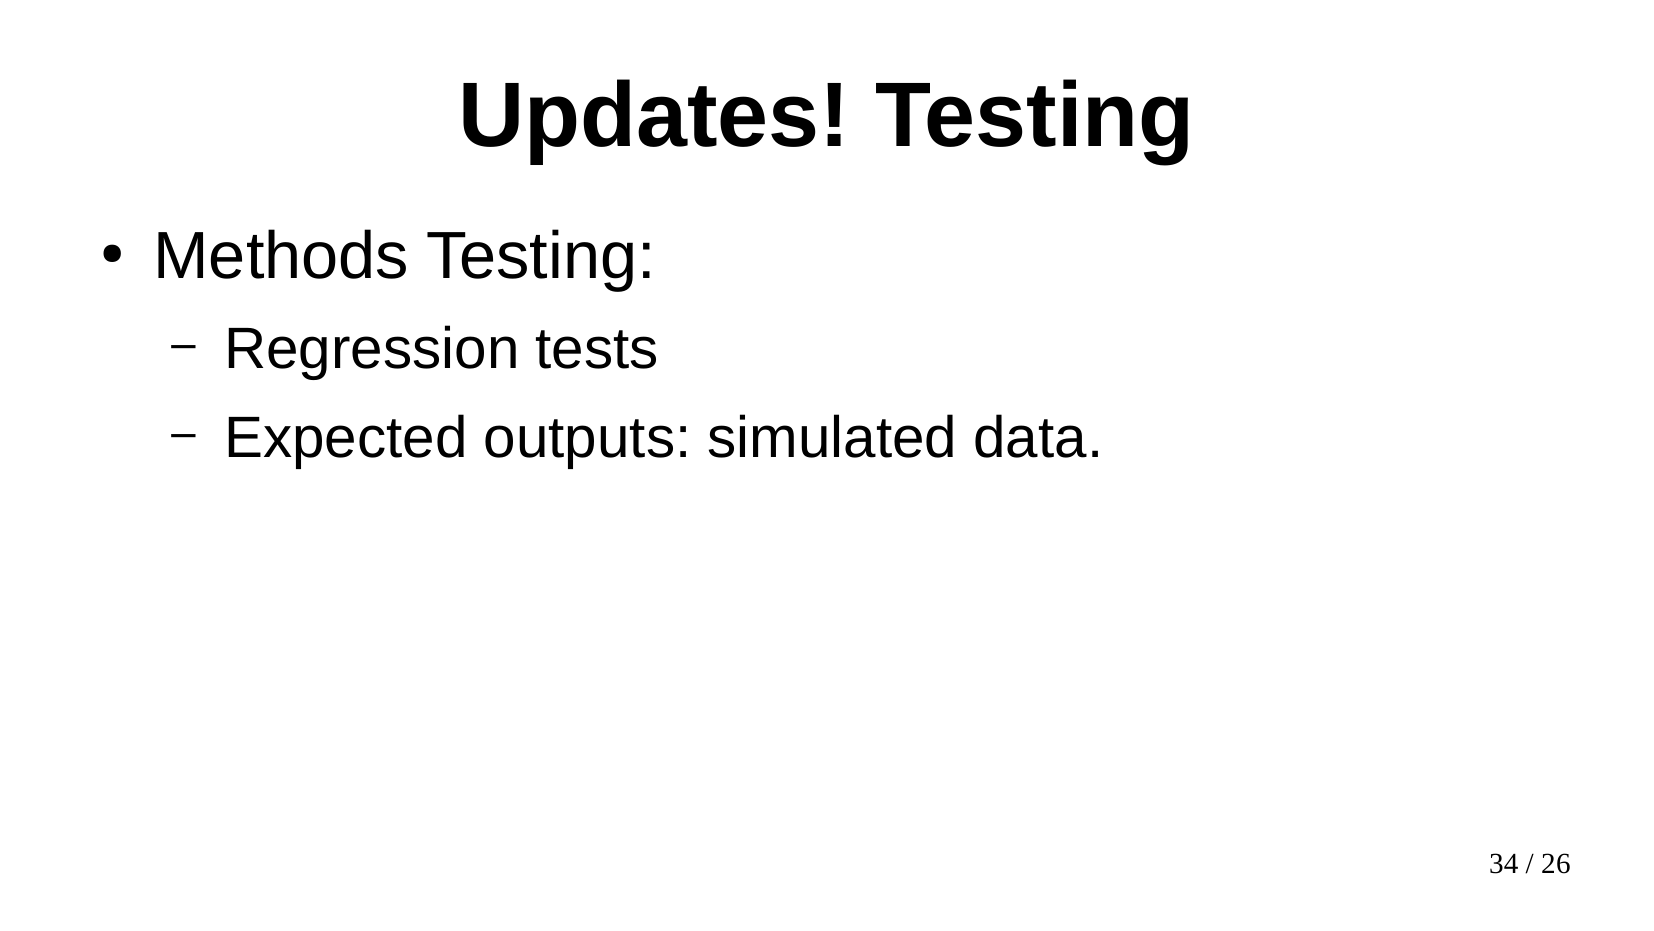

# Updates! Testing
Methods Testing:
Regression tests
Expected outputs: simulated data.
34